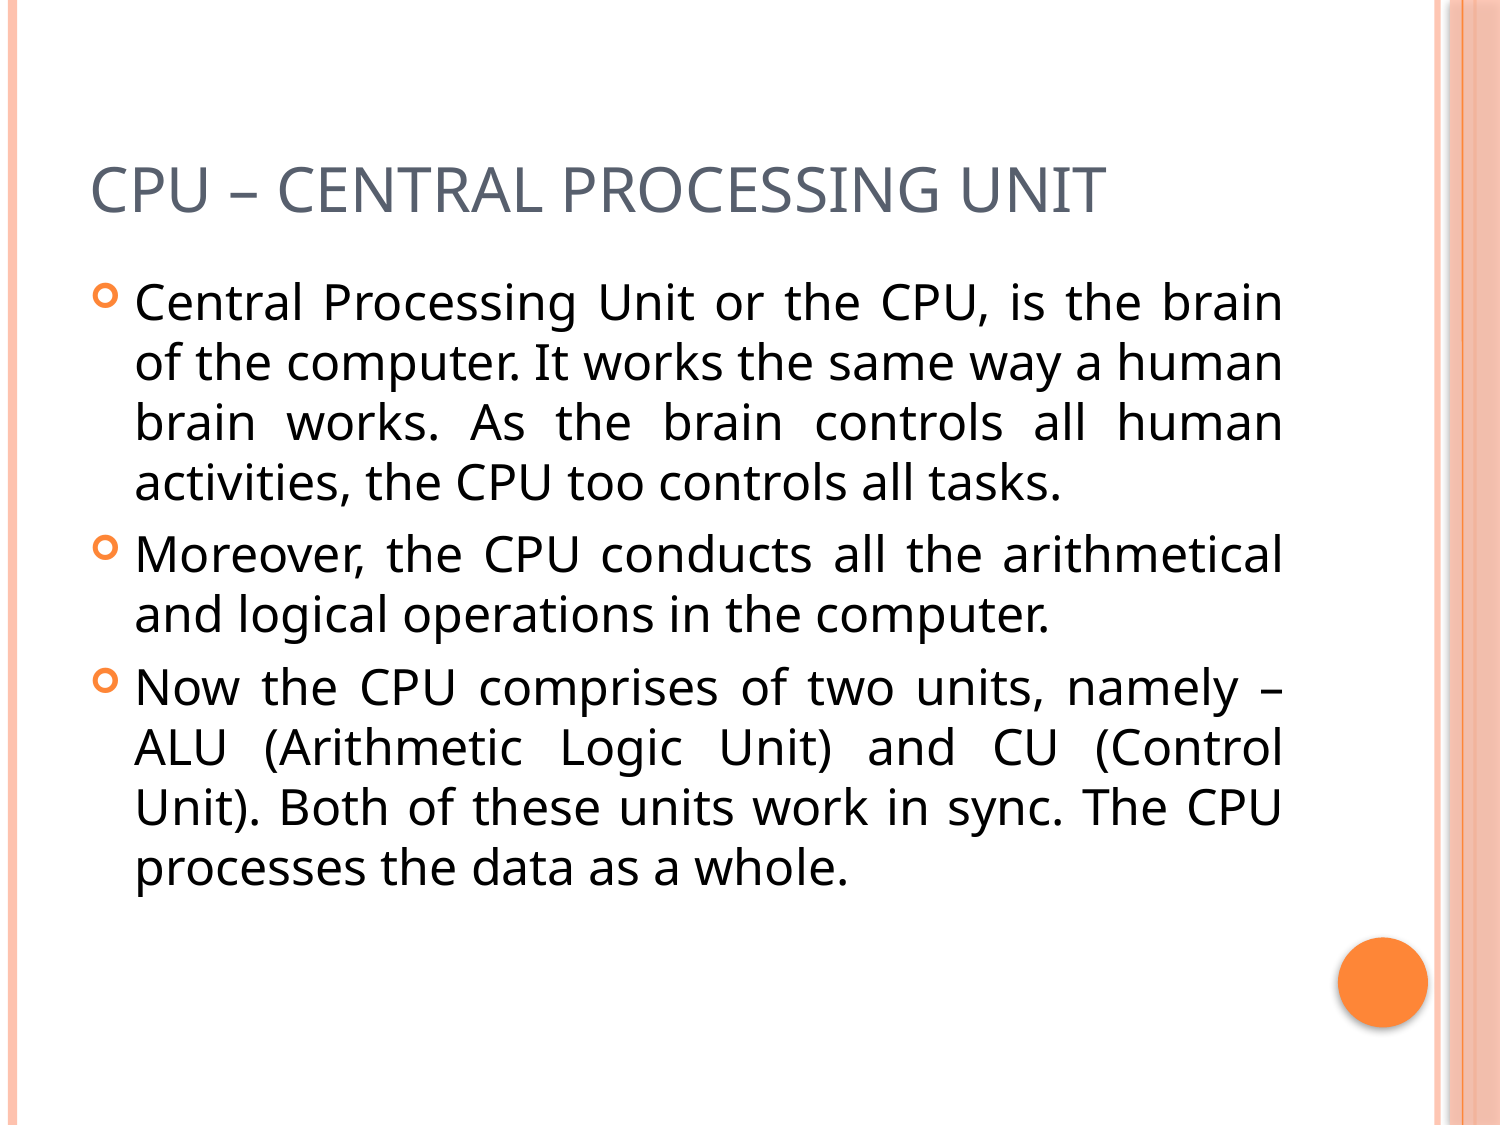

# CPU – Central Processing Unit
Central Processing Unit or the CPU, is the brain of the computer. It works the same way a human brain works. As the brain controls all human activities, the CPU too controls all tasks.
Moreover, the CPU conducts all the arithmetical and logical operations in the computer.
Now the CPU comprises of two units, namely – ALU (Arithmetic Logic Unit) and CU (Control Unit). Both of these units work in sync. The CPU processes the data as a whole.